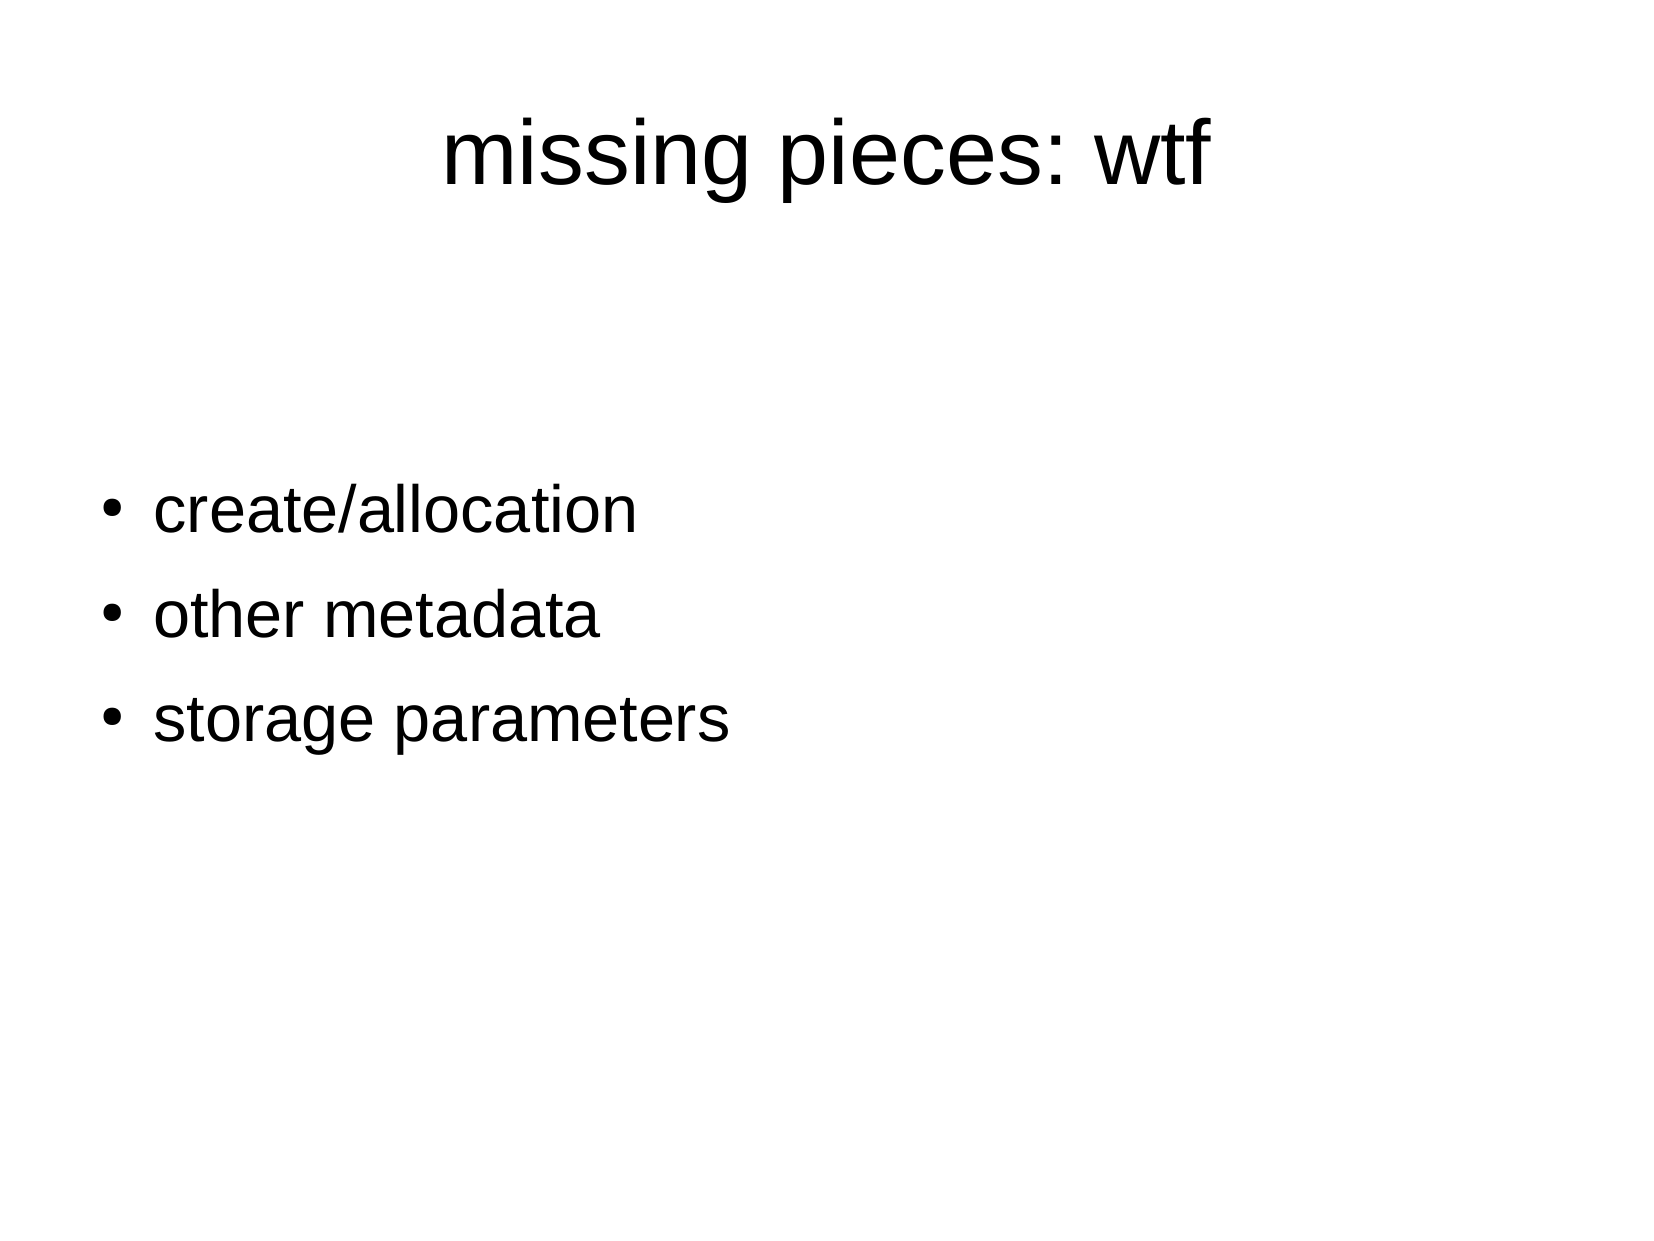

# missing pieces: wtf
create/allocation
other metadata
storage parameters